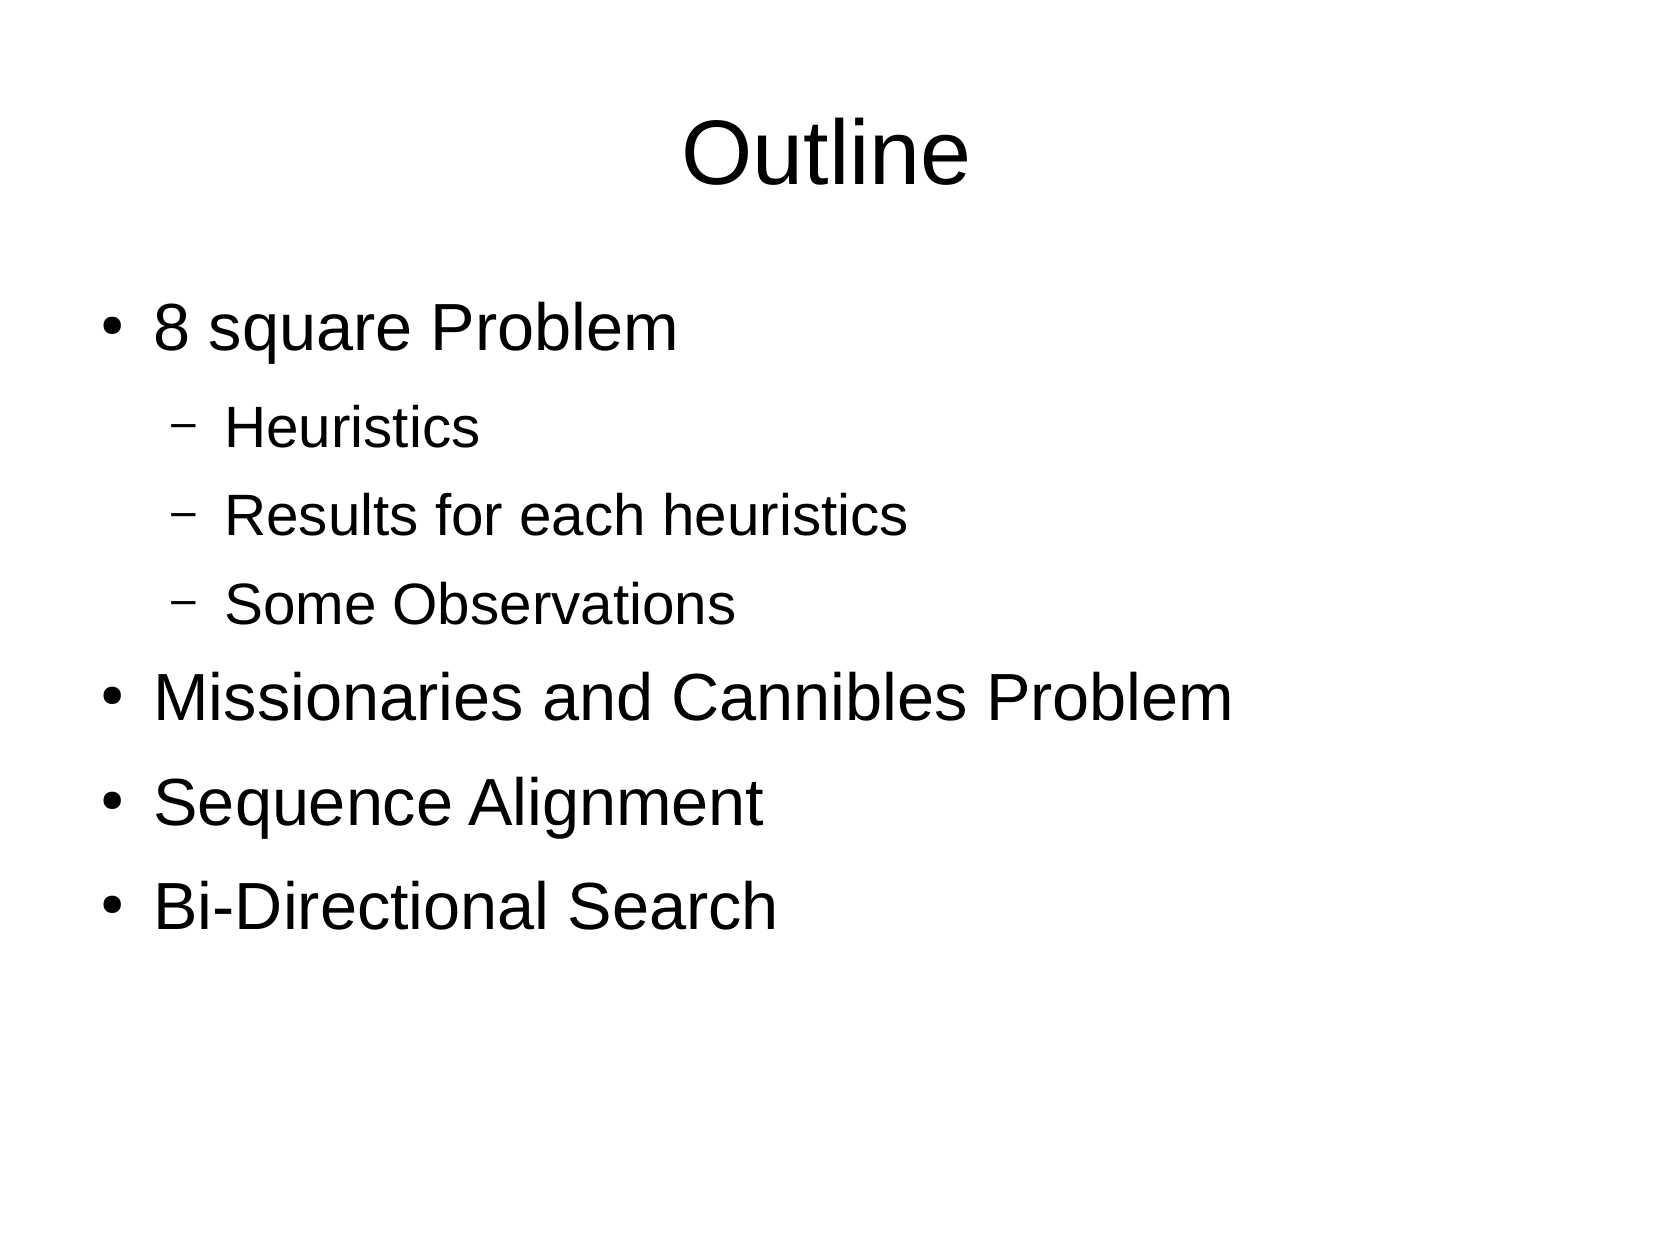

# Outline
8 square Problem
Heuristics
Results for each heuristics
Some Observations
Missionaries and Cannibles Problem
Sequence Alignment
Bi-Directional Search